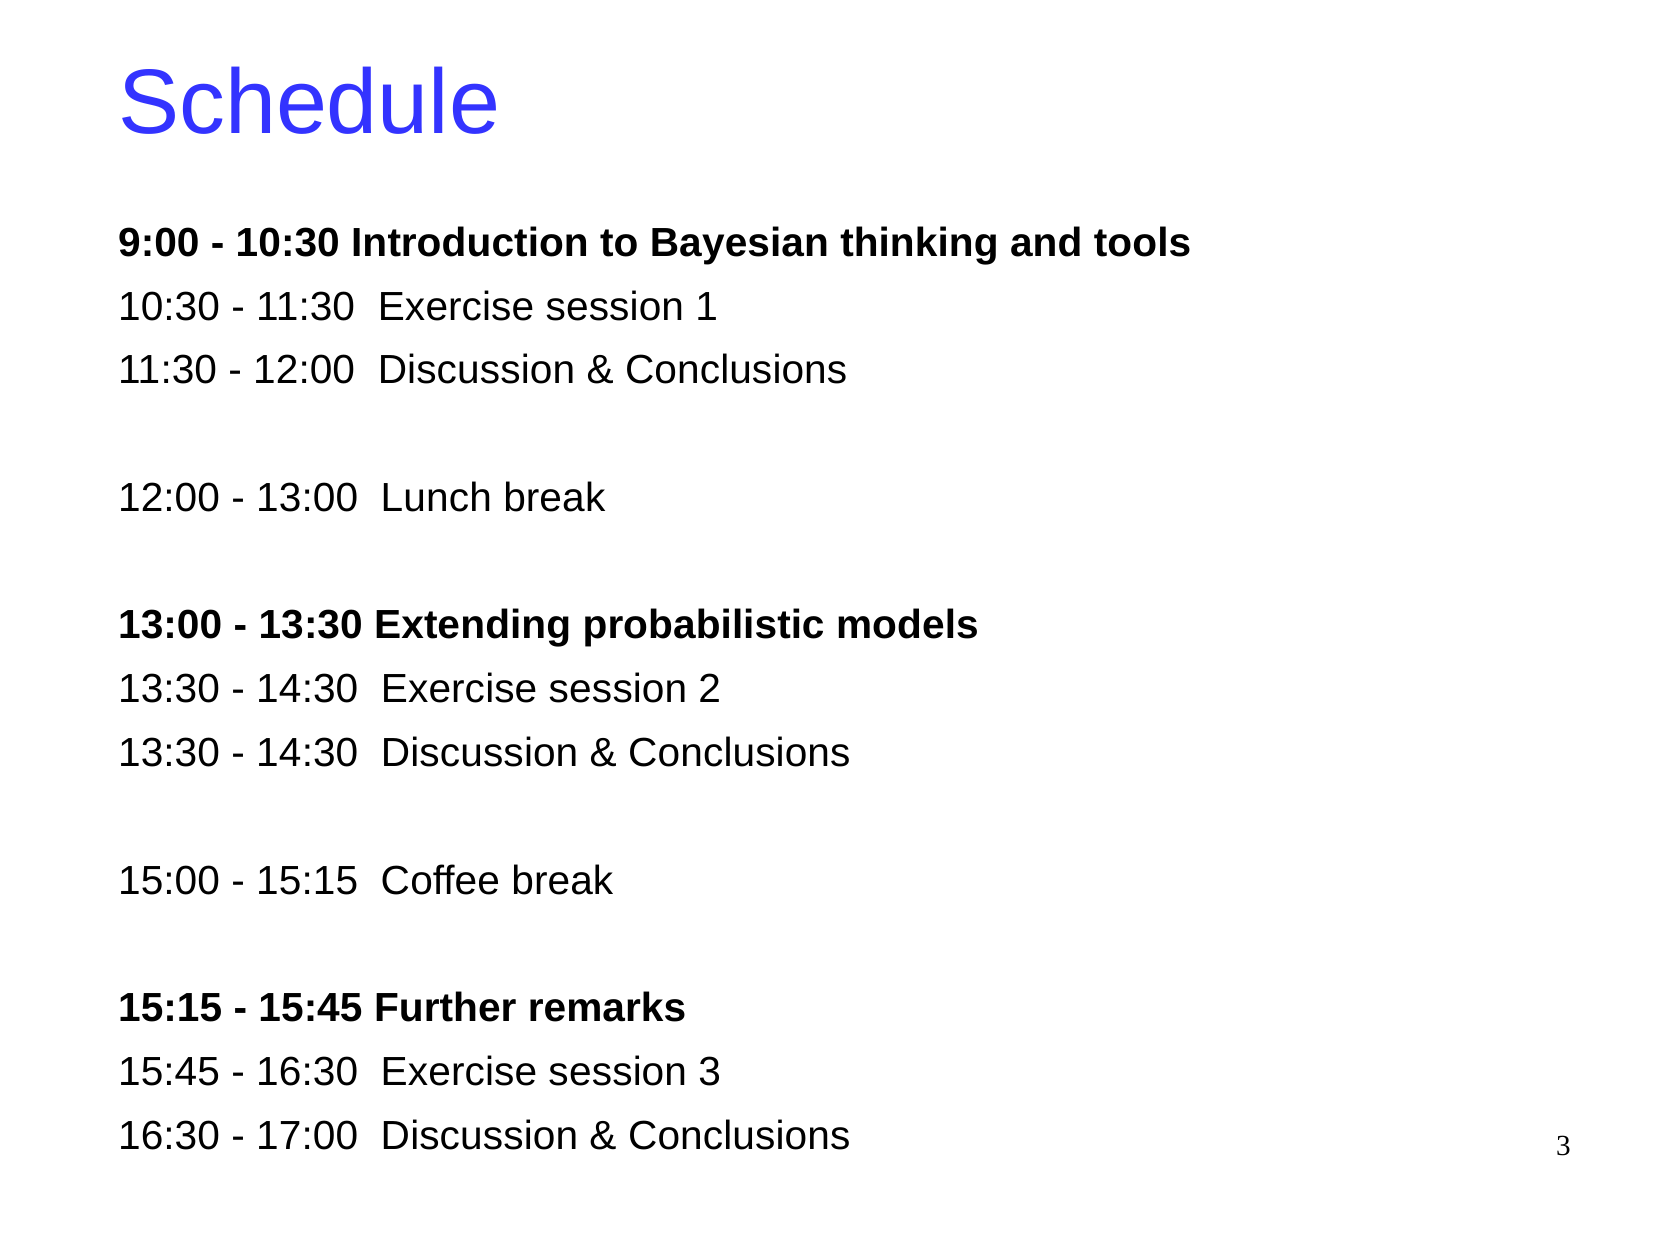

# Schedule
9:00 - 10:30 Introduction to Bayesian thinking and tools
10:30 - 11:30 Exercise session 1
11:30 - 12:00 Discussion & Conclusions
12:00 - 13:00 Lunch break
13:00 - ​13:30 Extending probabilistic models
13:30 - ​14:30 Exercise session 2
13:30 - ​14:30 Discussion & Conclusions
15:00 - 15:15 Coffee break
15:15 - 15:45 Further remarks
15:45 - 16:30 Exercise session 3
16:30 - 17:00 Discussion & Conclusions
3